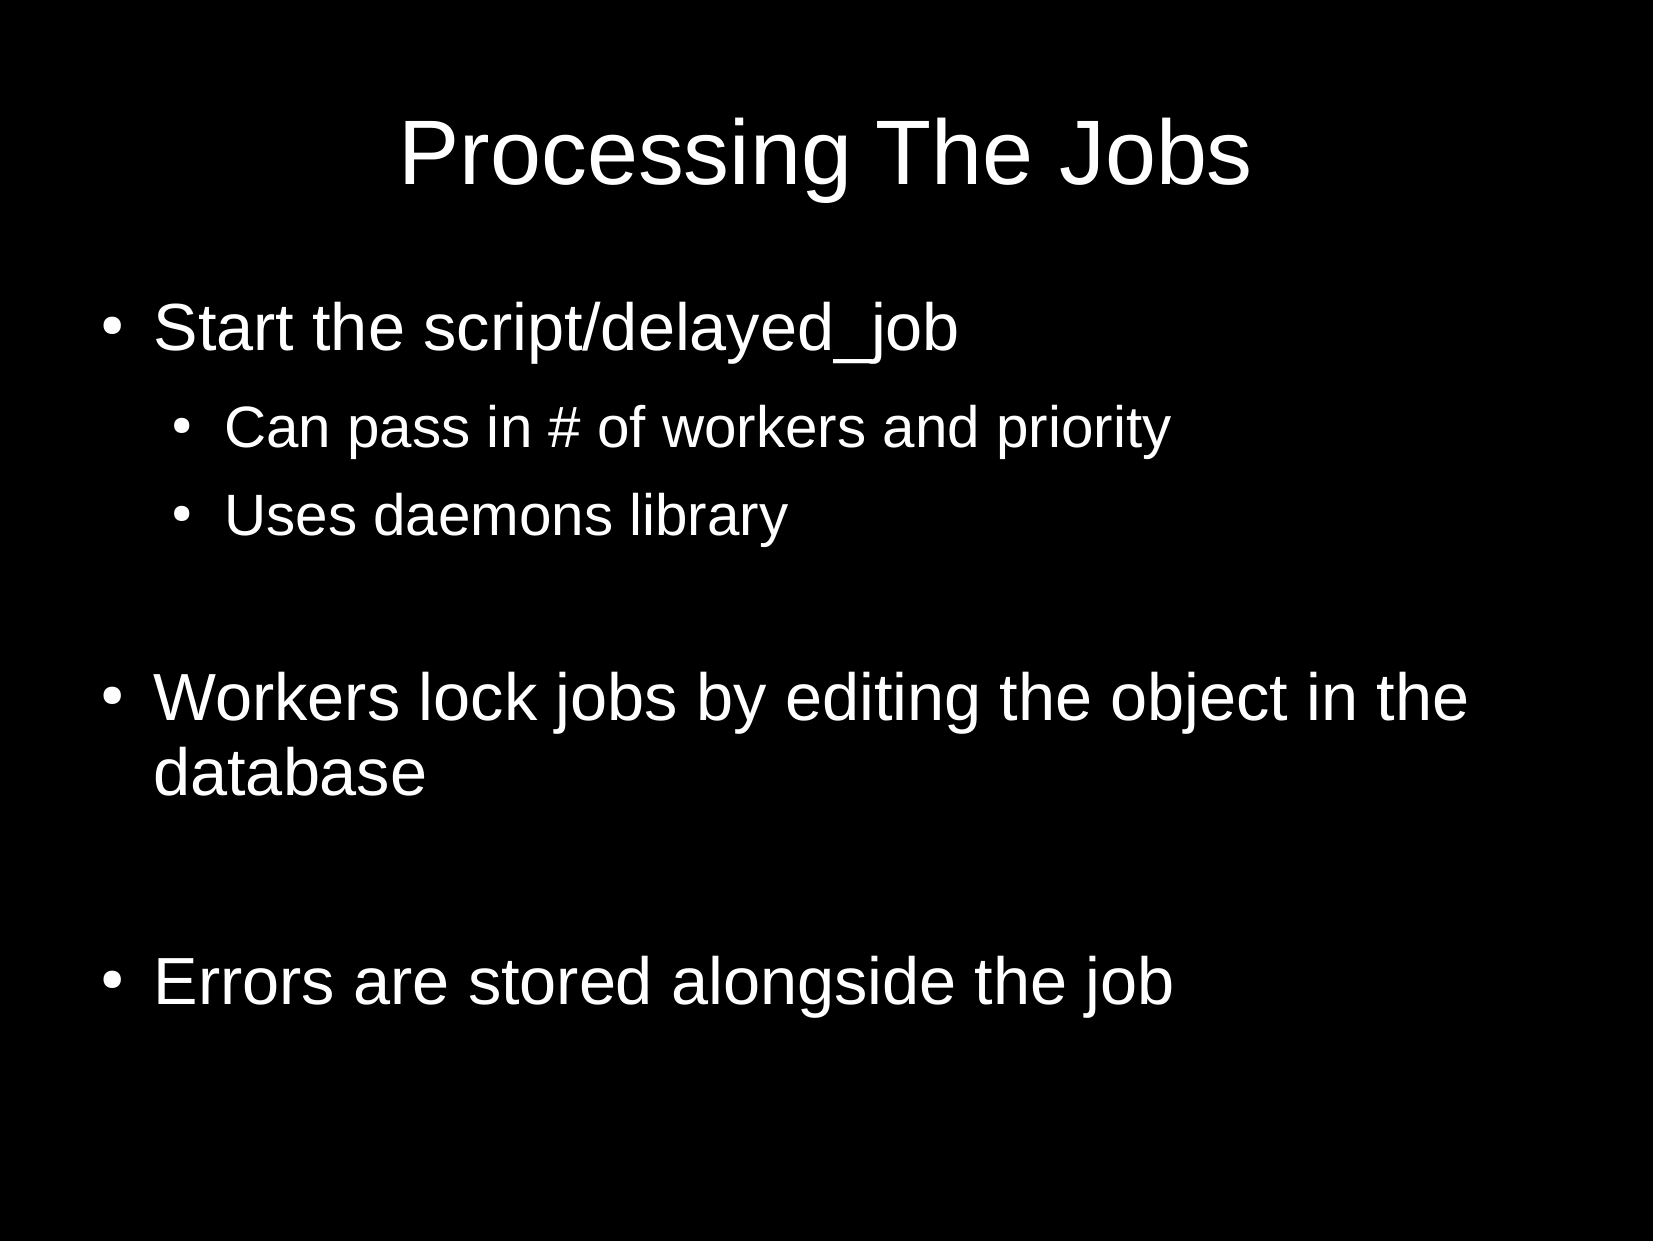

# Processing The Jobs
Start the script/delayed_job
Can pass in # of workers and priority
Uses daemons library
Workers lock jobs by editing the object in the database
Errors are stored alongside the job